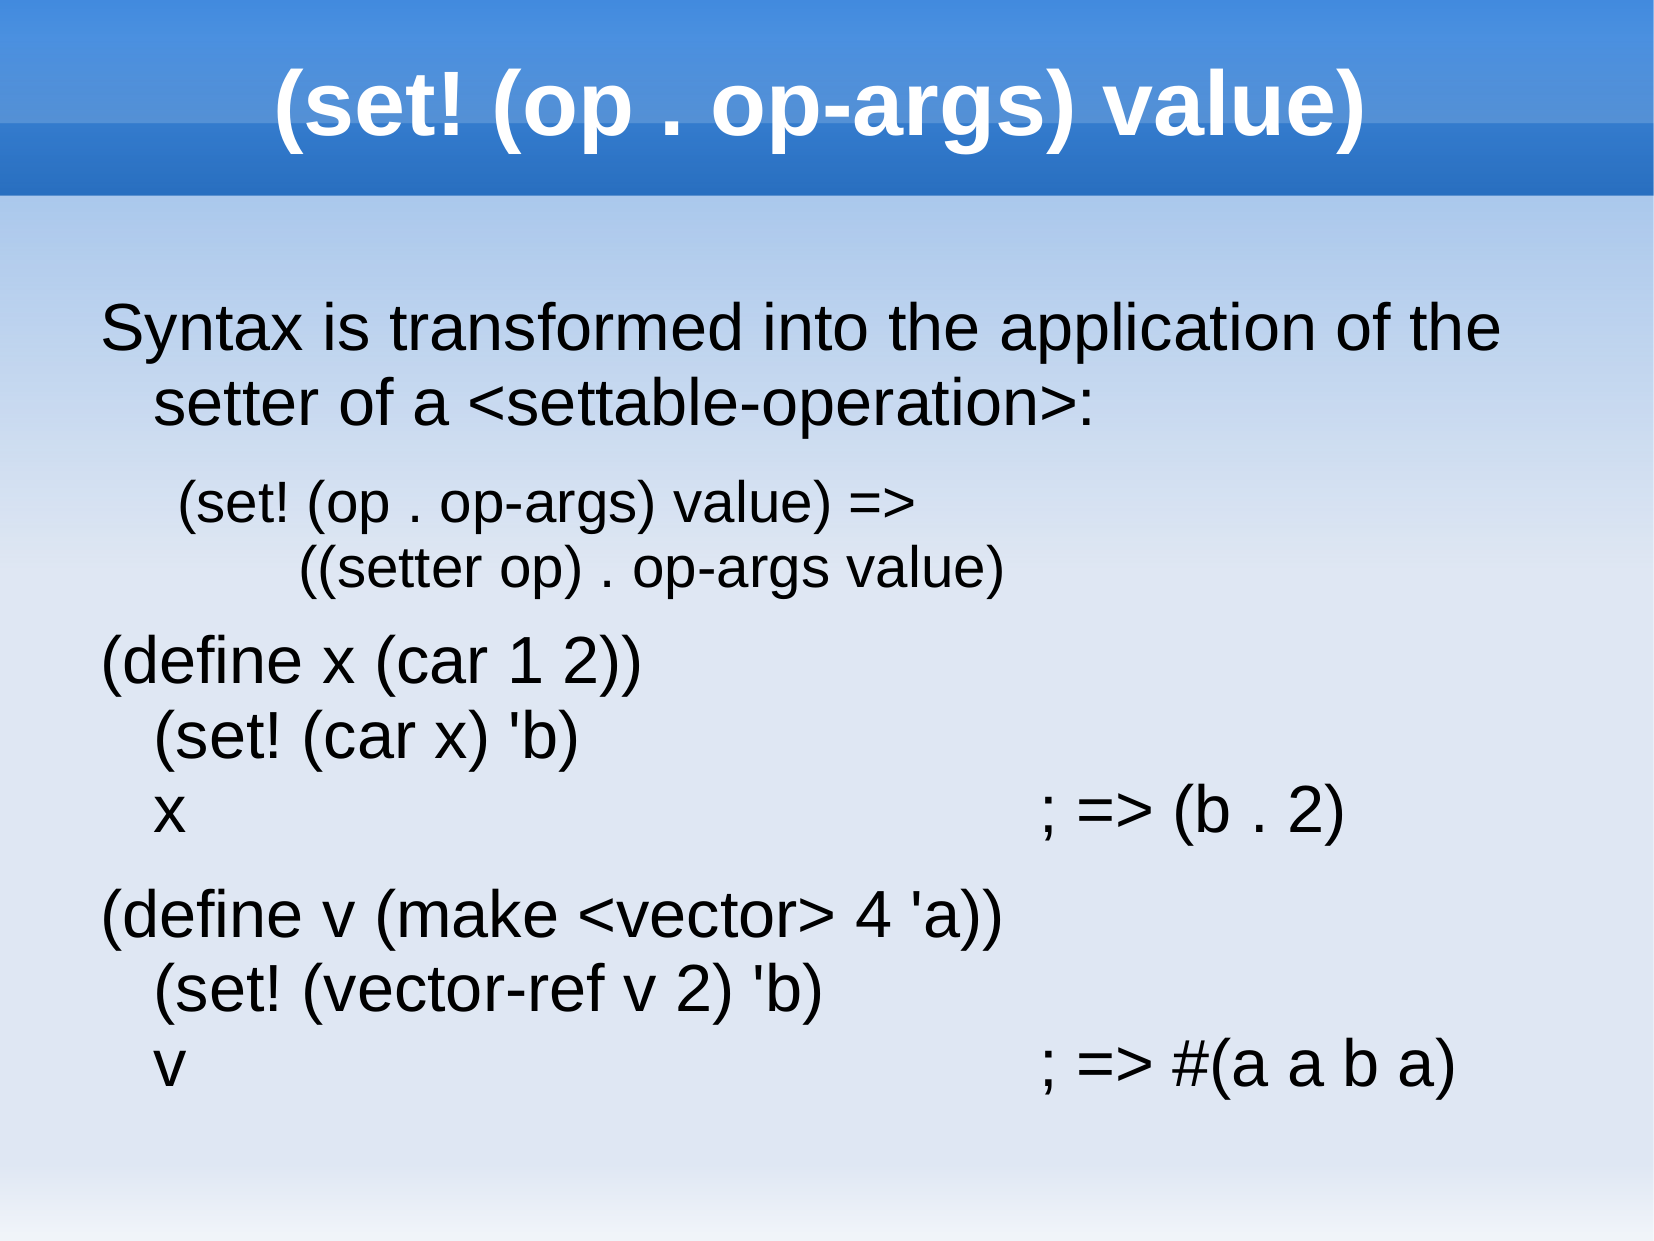

# (set! (op . op-args) value)
Syntax is transformed into the application of the setter of a <settable-operation>:
(set! (op . op-args) value) =>
	((setter op) . op-args value)
(define x (car 1 2))
(set! (car x) 'b)
x												; => (b . 2)
(define v (make <vector> 4 'a))
(set! (vector-ref v 2) 'b)
v												; => #(a a b a)